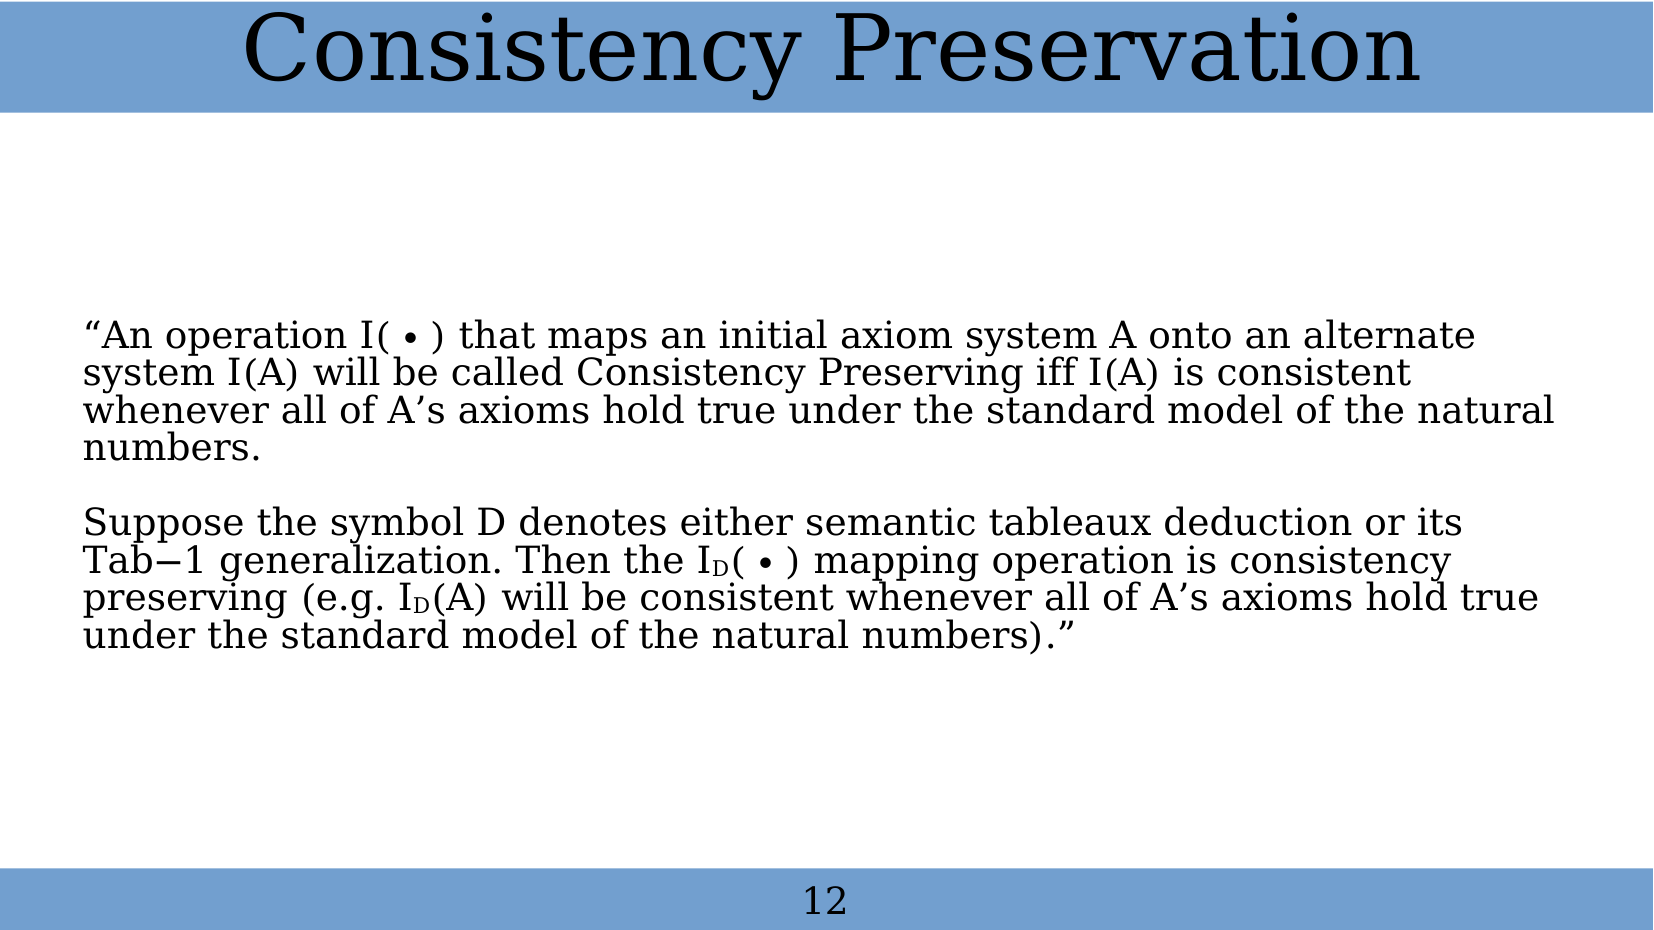

Consistency Preservation
#
“An operation I( • ) that maps an initial axiom system A onto an alternate
system I(A) will be called Consistency Preserving iff I(A) is consistent whenever all of A’s axioms hold true under the standard model of the natural numbers.
Suppose the symbol D denotes either semantic tableaux deduction or its
Tab−1 generalization. Then the ID( • ) mapping operation is consistency preserving (e.g. ID(A) will be consistent whenever all of A’s axioms hold true
under the standard model of the natural numbers).”
12